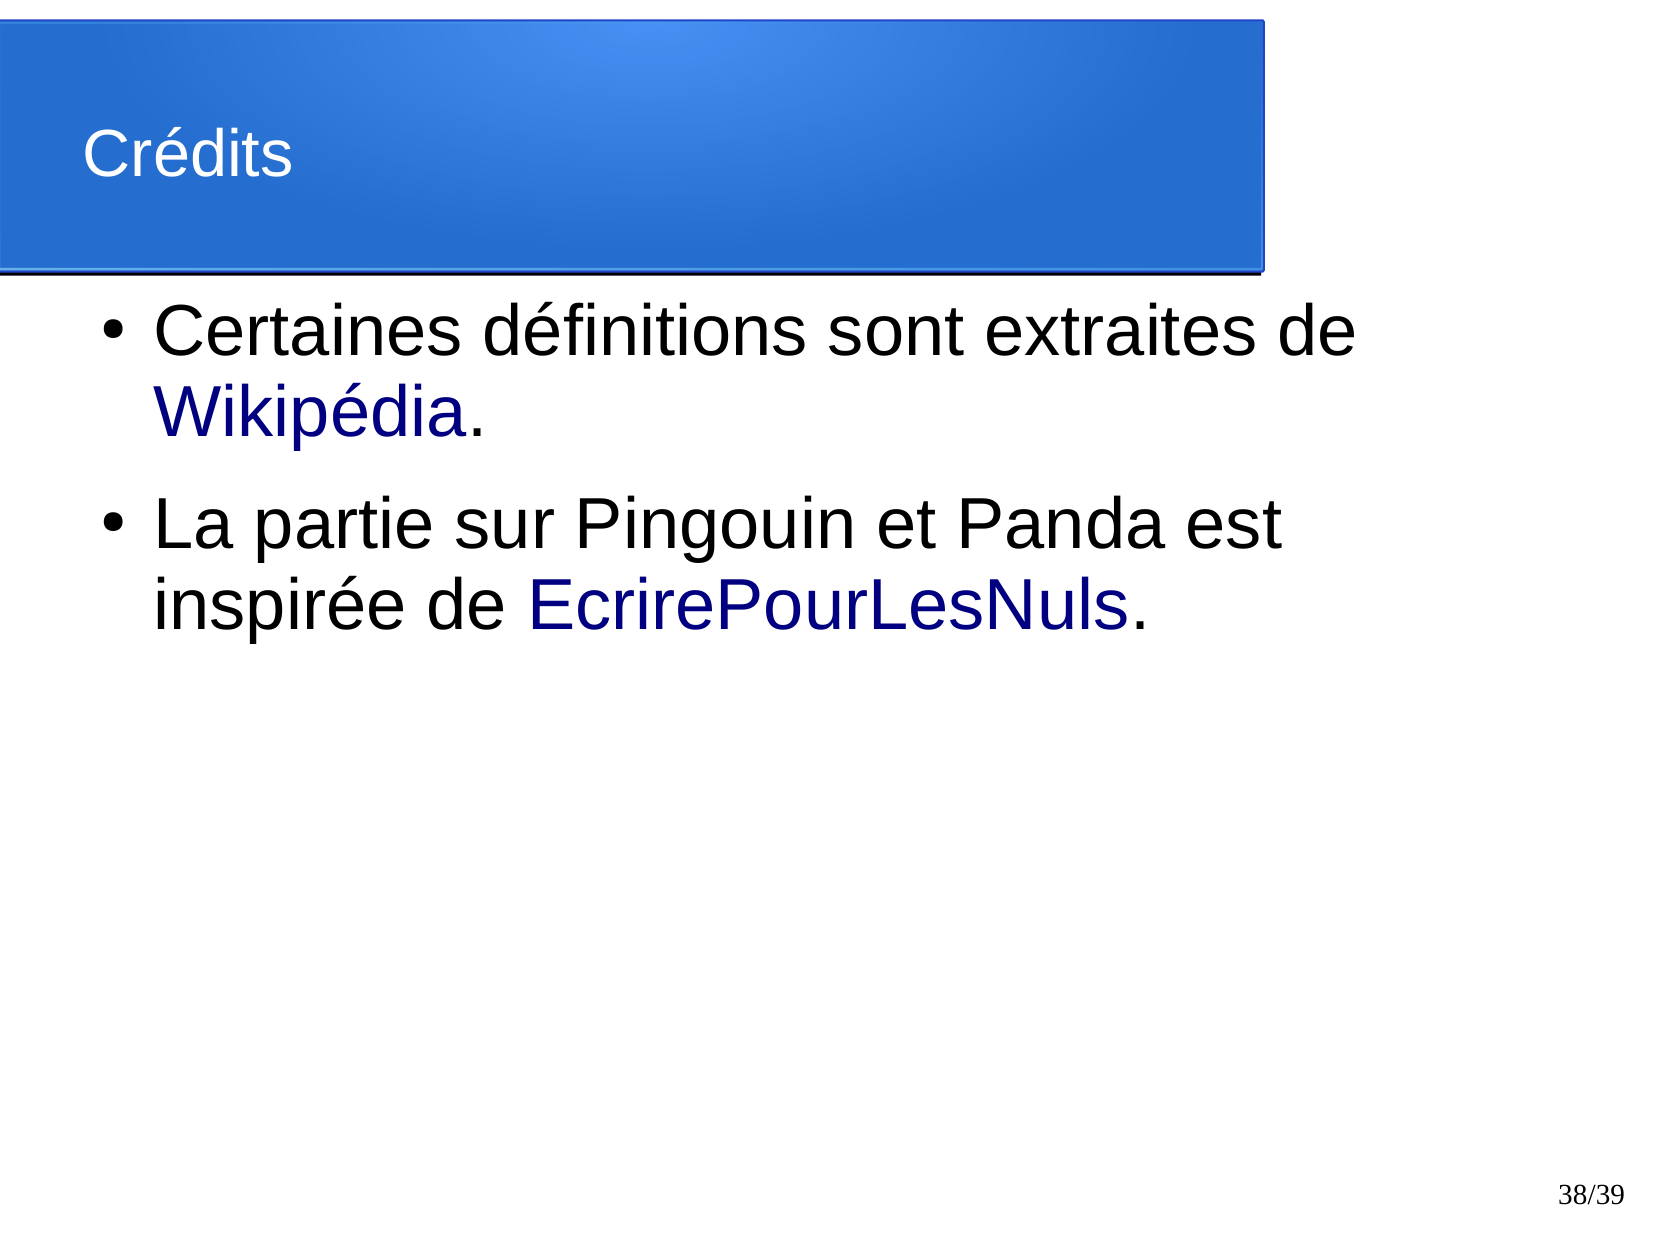

# Crédits
Certaines définitions sont extraites de Wikipédia.
La partie sur Pingouin et Panda est inspirée de EcrirePourLesNuls.